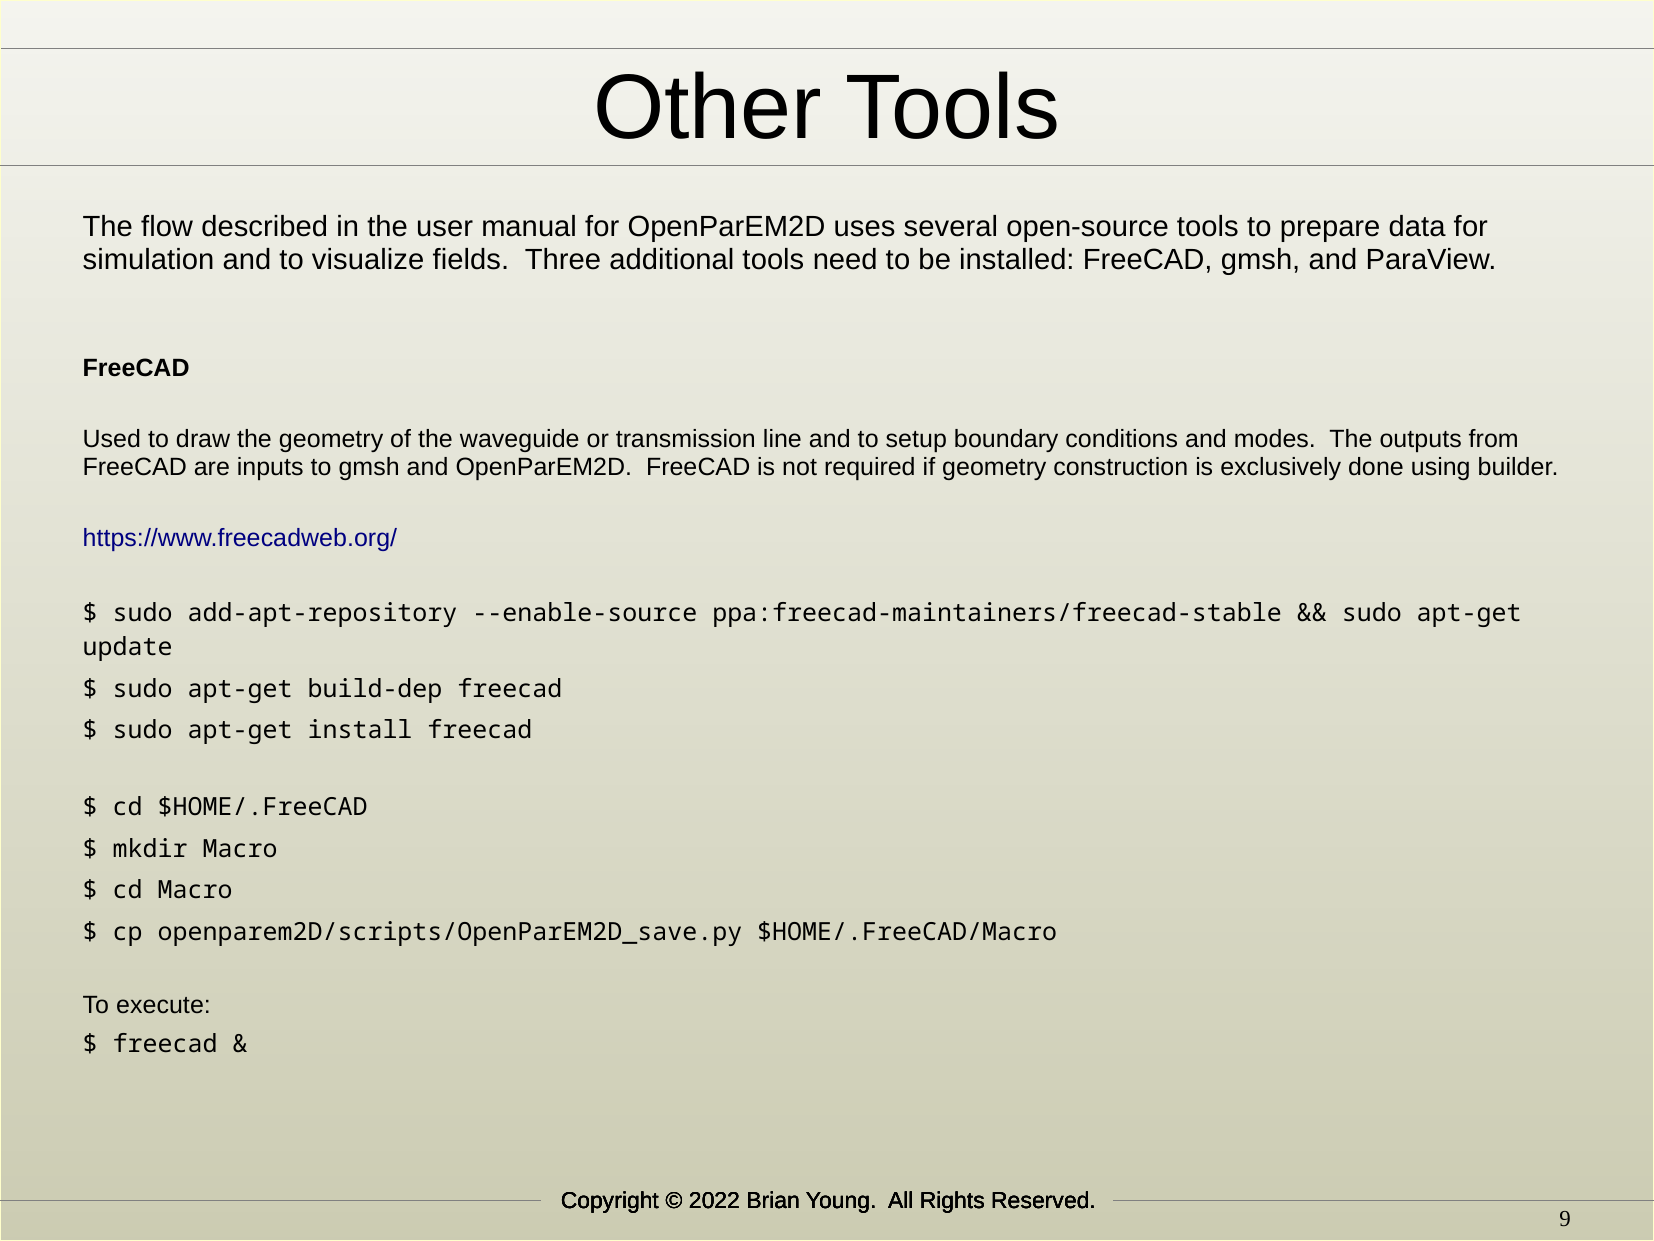

# Other Tools
The flow described in the user manual for OpenParEM2D uses several open-source tools to prepare data for simulation and to visualize fields. Three additional tools need to be installed: FreeCAD, gmsh, and ParaView.
FreeCAD
Used to draw the geometry of the waveguide or transmission line and to setup boundary conditions and modes. The outputs from FreeCAD are inputs to gmsh and OpenParEM2D. FreeCAD is not required if geometry construction is exclusively done using builder.
https://www.freecadweb.org/
$ sudo add-apt-repository --enable-source ppa:freecad-maintainers/freecad-stable && sudo apt-get update
$ sudo apt-get build-dep freecad
$ sudo apt-get install freecad
$ cd $HOME/.FreeCAD
$ mkdir Macro
$ cd Macro
$ cp openparem2D/scripts/OpenParEM2D_save.py $HOME/.FreeCAD/Macro
To execute:
$ freecad &
9